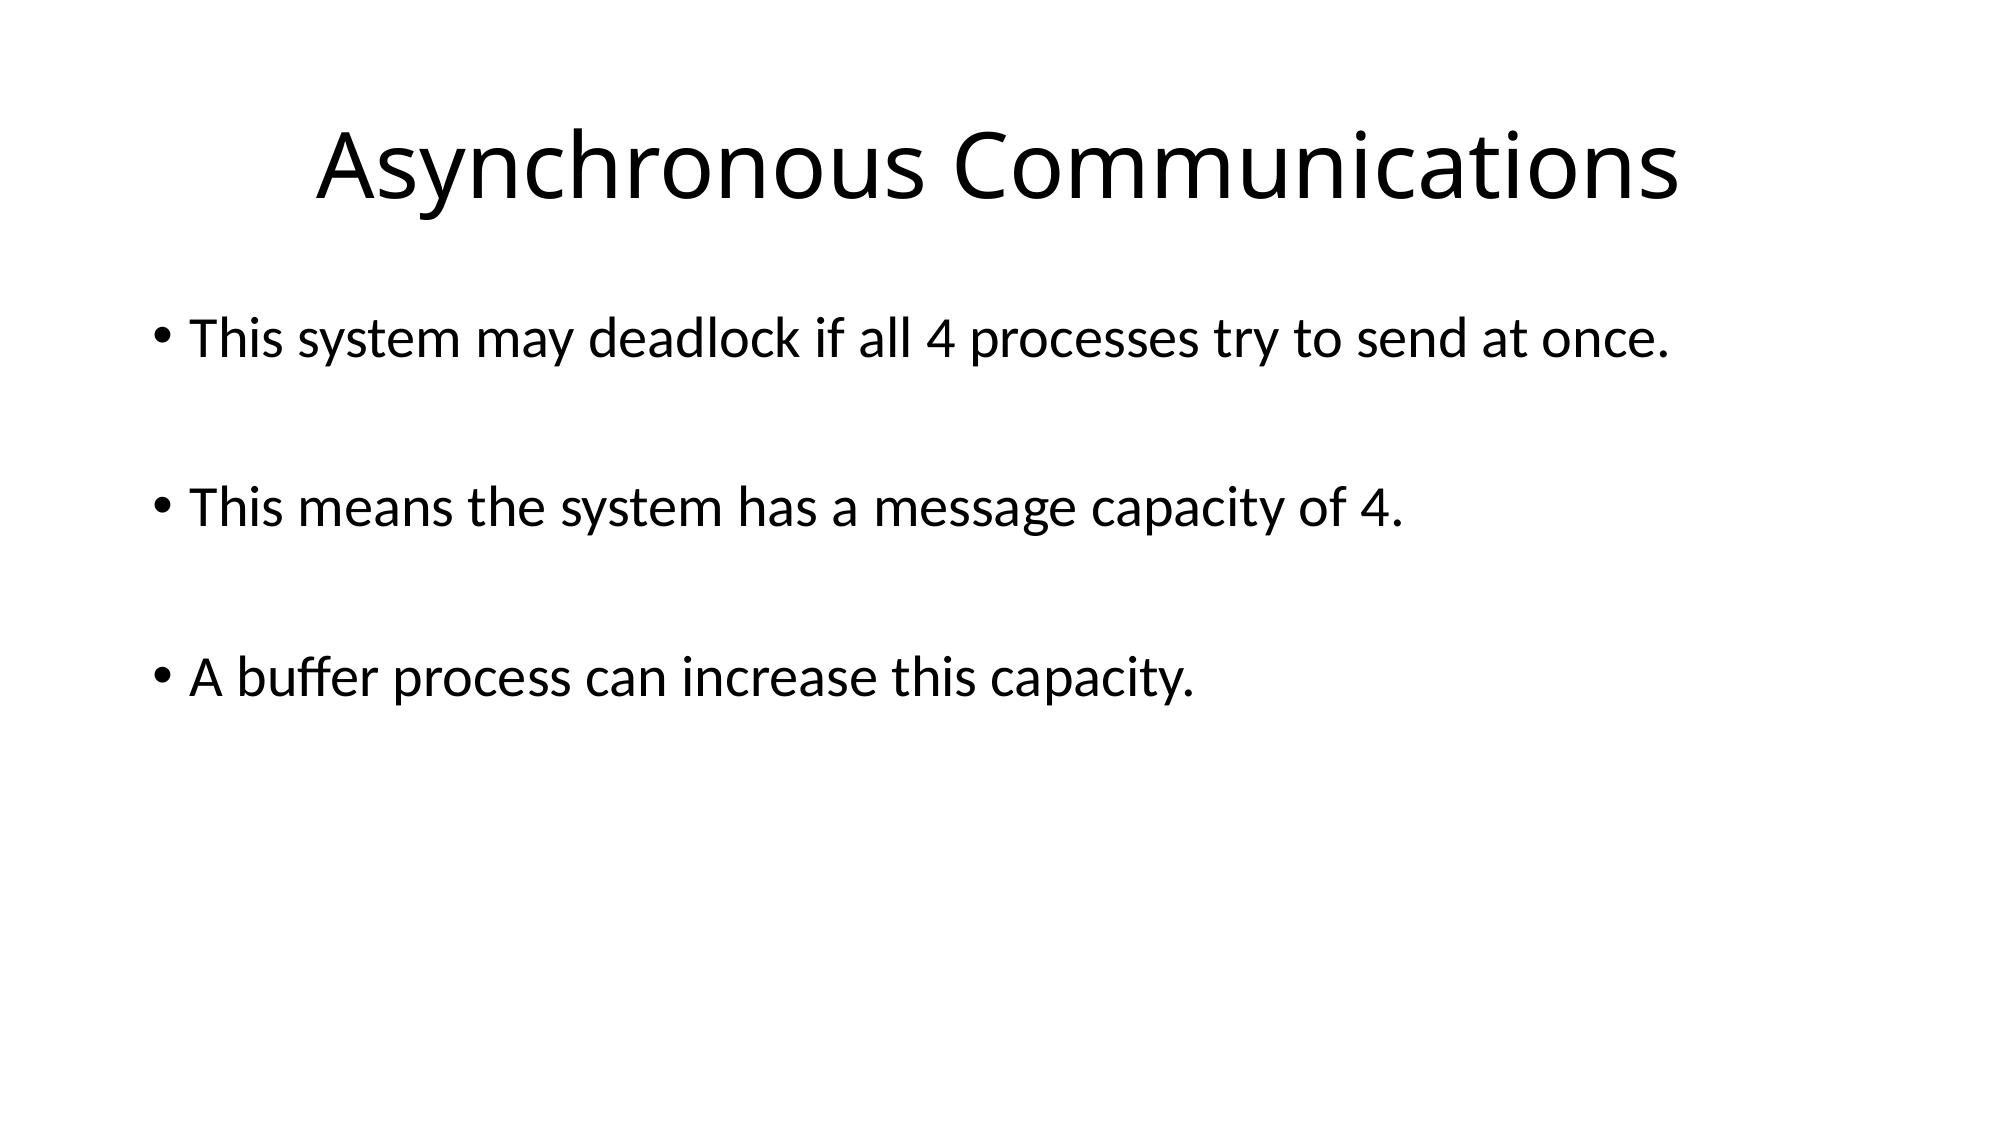

# Asynchronous Communications
This system may deadlock if all 4 processes try to send at once.
This means the system has a message capacity of 4.
A buffer process can increase this capacity.